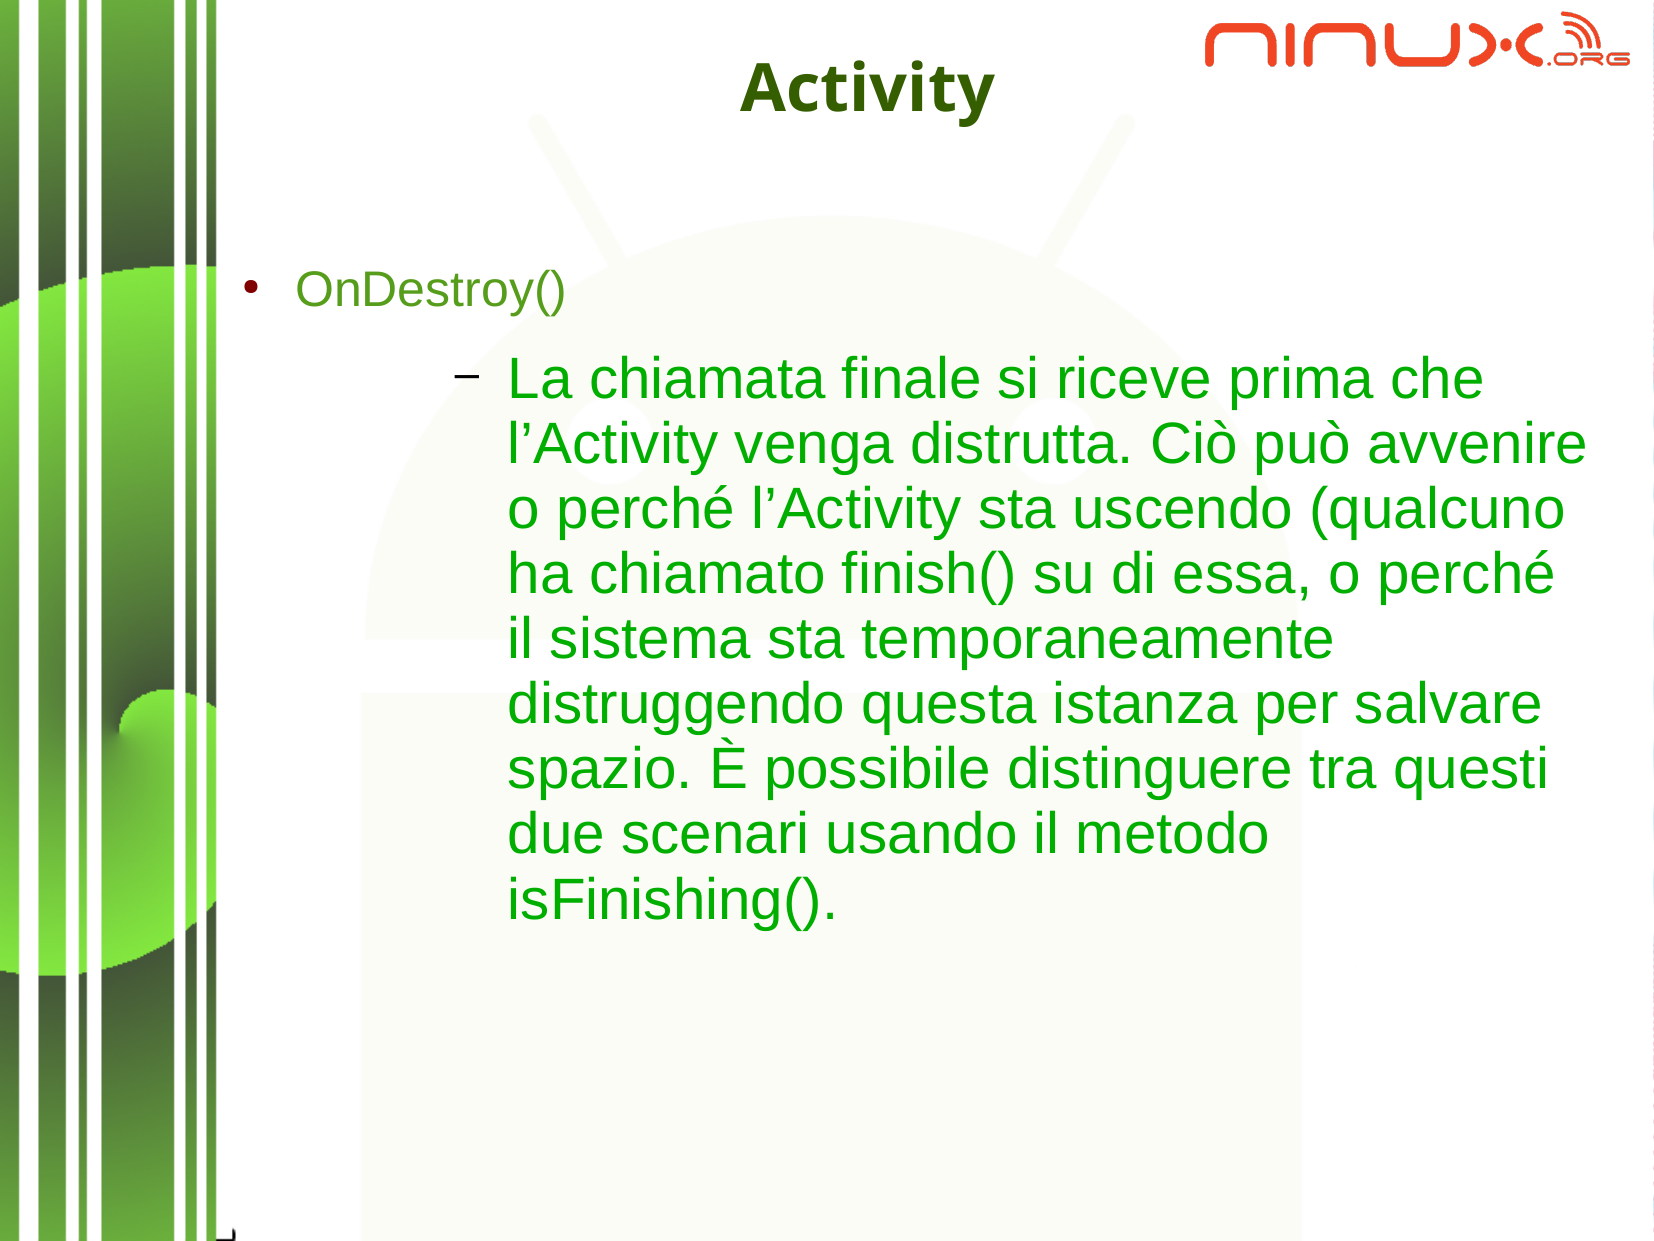

# Activity
OnDestroy()
La chiamata finale si riceve prima che l’Activity venga distrutta. Ciò può avvenire o perché l’Activity sta uscendo (qualcuno ha chiamato finish() su di essa, o perché il sistema sta temporaneamente distruggendo questa istanza per salvare spazio. È possibile distinguere tra questi due scenari usando il metodo isFinishing().